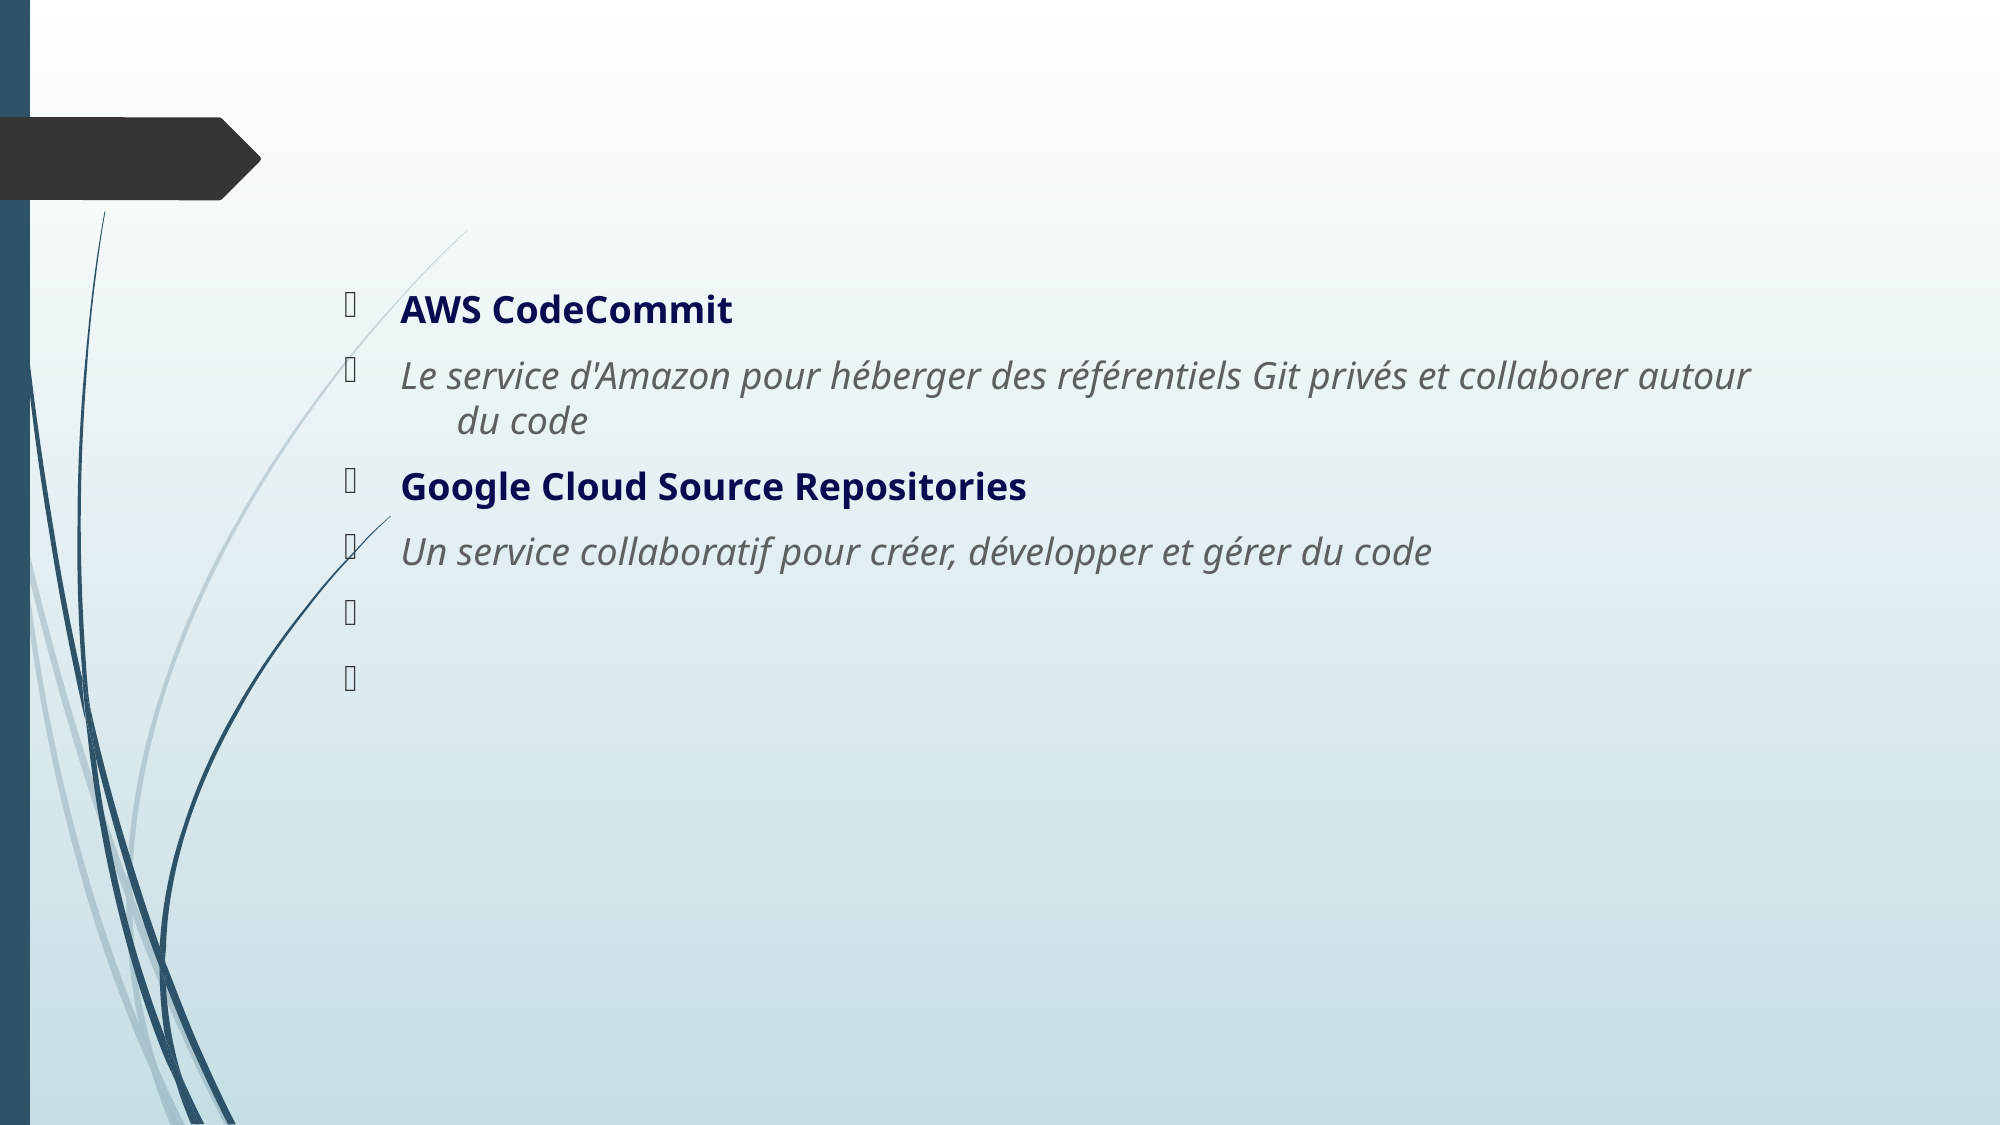

# AWS CodeCommit
Le service d'Amazon pour héberger des référentiels Git privés et collaborer autour du code
Google Cloud Source Repositories
Un service collaboratif pour créer, développer et gérer du code